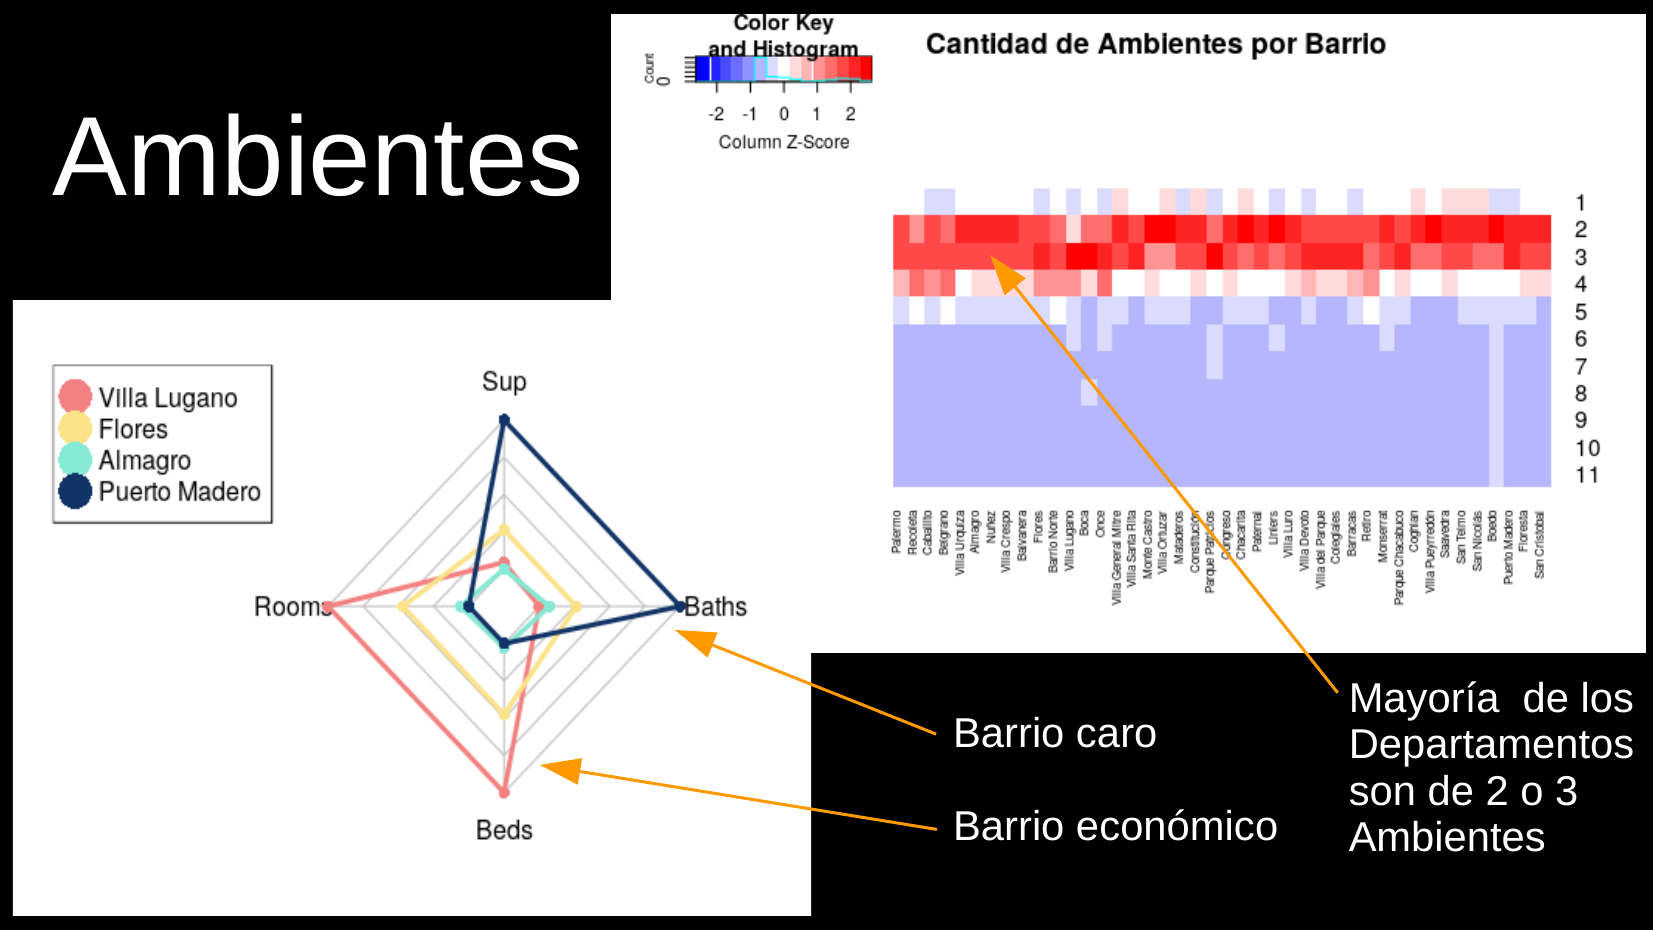

Ambientes
Mayoría de los
Departamentos son de 2 o 3 Ambientes
Barrio caro
Barrio económico